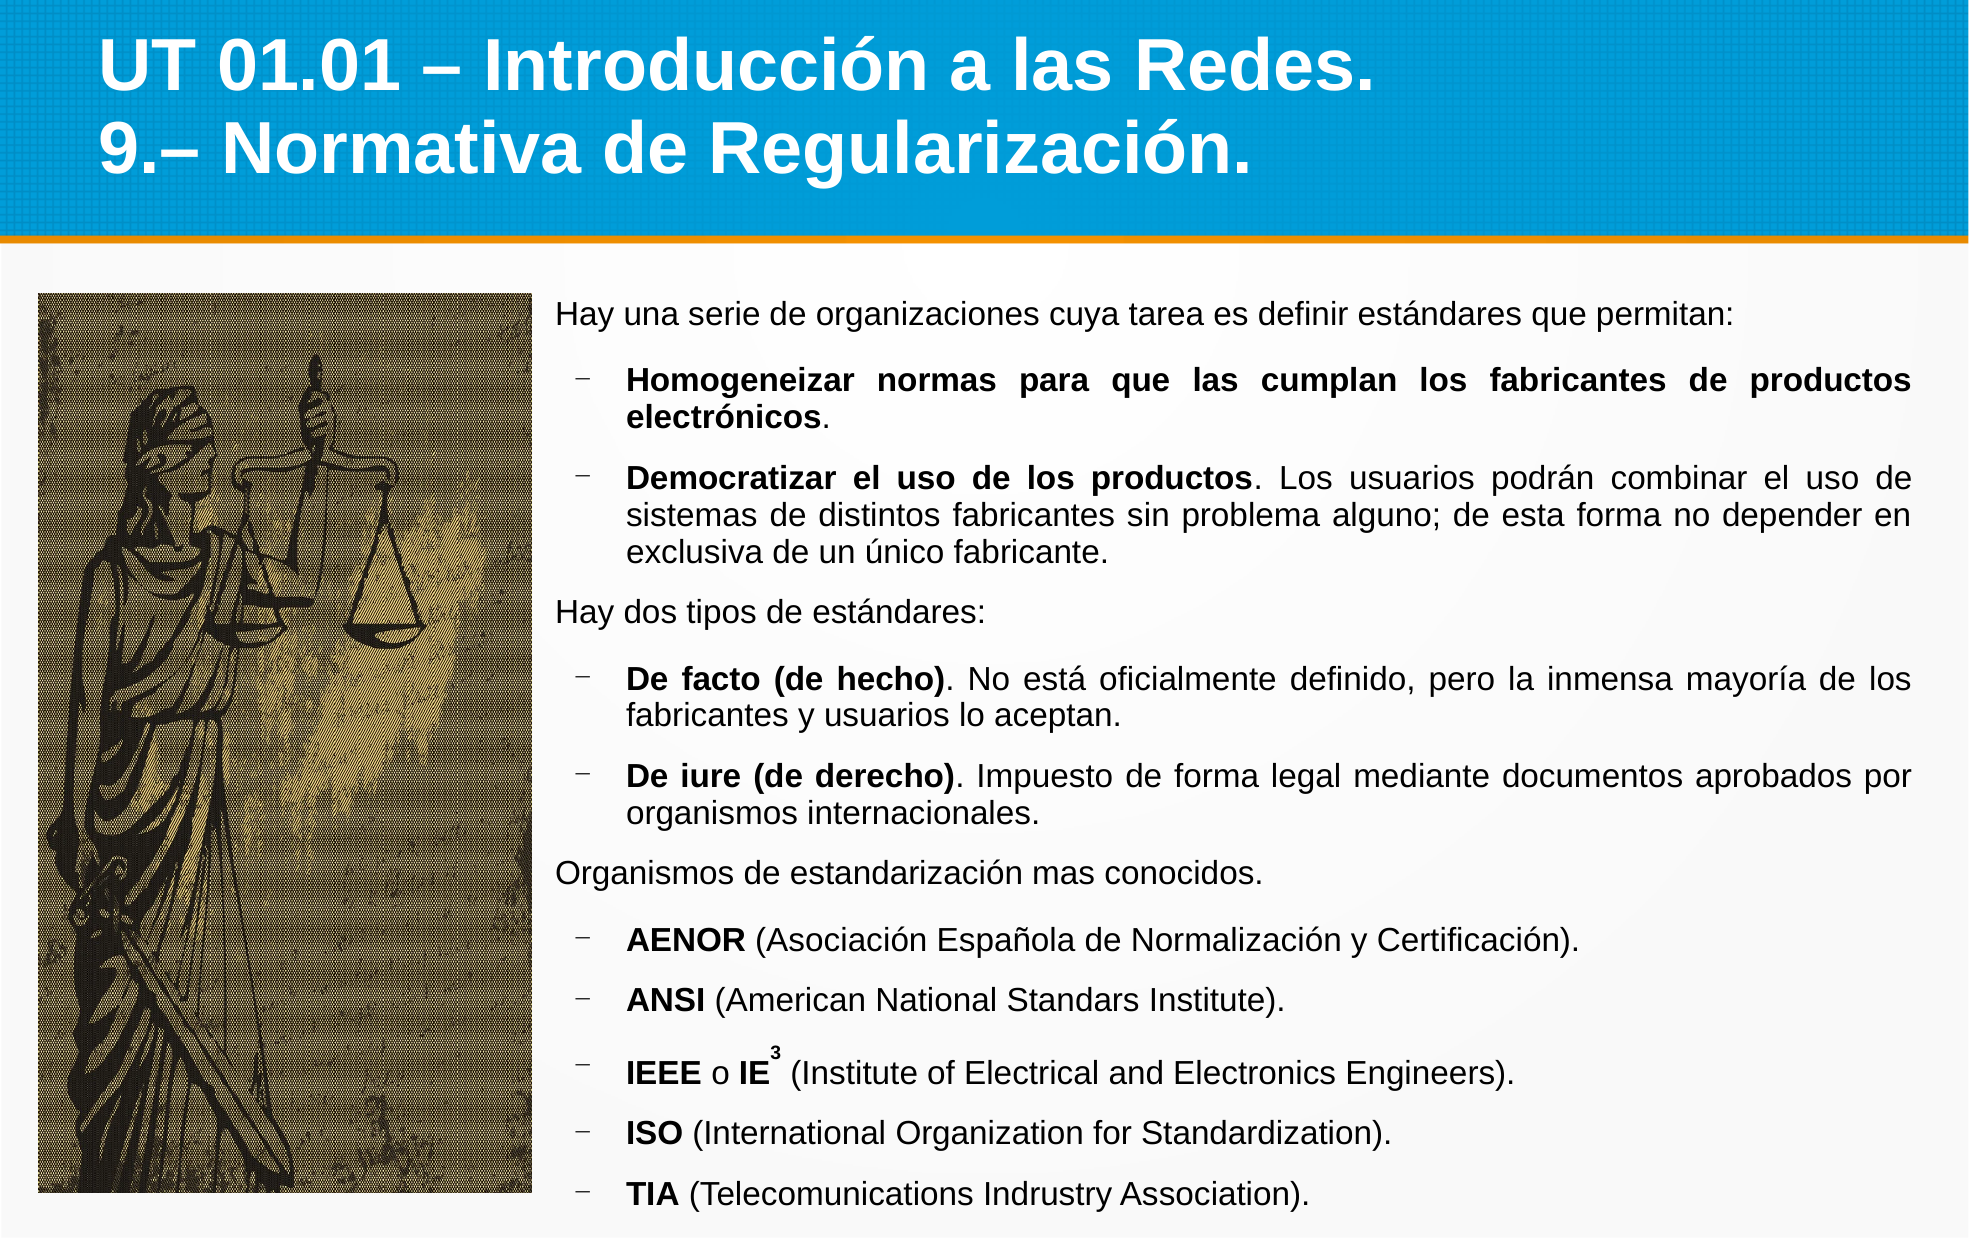

# UT 01.01 – Introducción a las Redes. 9.– Normativa de Regularización.
Hay una serie de organizaciones cuya tarea es definir estándares que permitan:
Homogeneizar normas para que las cumplan los fabricantes de productos electrónicos.
Democratizar el uso de los productos. Los usuarios podrán combinar el uso de sistemas de distintos fabricantes sin problema alguno; de esta forma no depender en exclusiva de un único fabricante.
Hay dos tipos de estándares:
De facto (de hecho). No está oficialmente definido, pero la inmensa mayoría de los fabricantes y usuarios lo aceptan.
De iure (de derecho). Impuesto de forma legal mediante documentos aprobados por organismos internacionales.
Organismos de estandarización mas conocidos.
AENOR (Asociación Española de Normalización y Certificación).
ANSI (American National Standars Institute).
IEEE o IE3 (Institute of Electrical and Electronics Engineers).
ISO (International Organization for Standardization).
TIA (Telecomunications Indrustry Association).